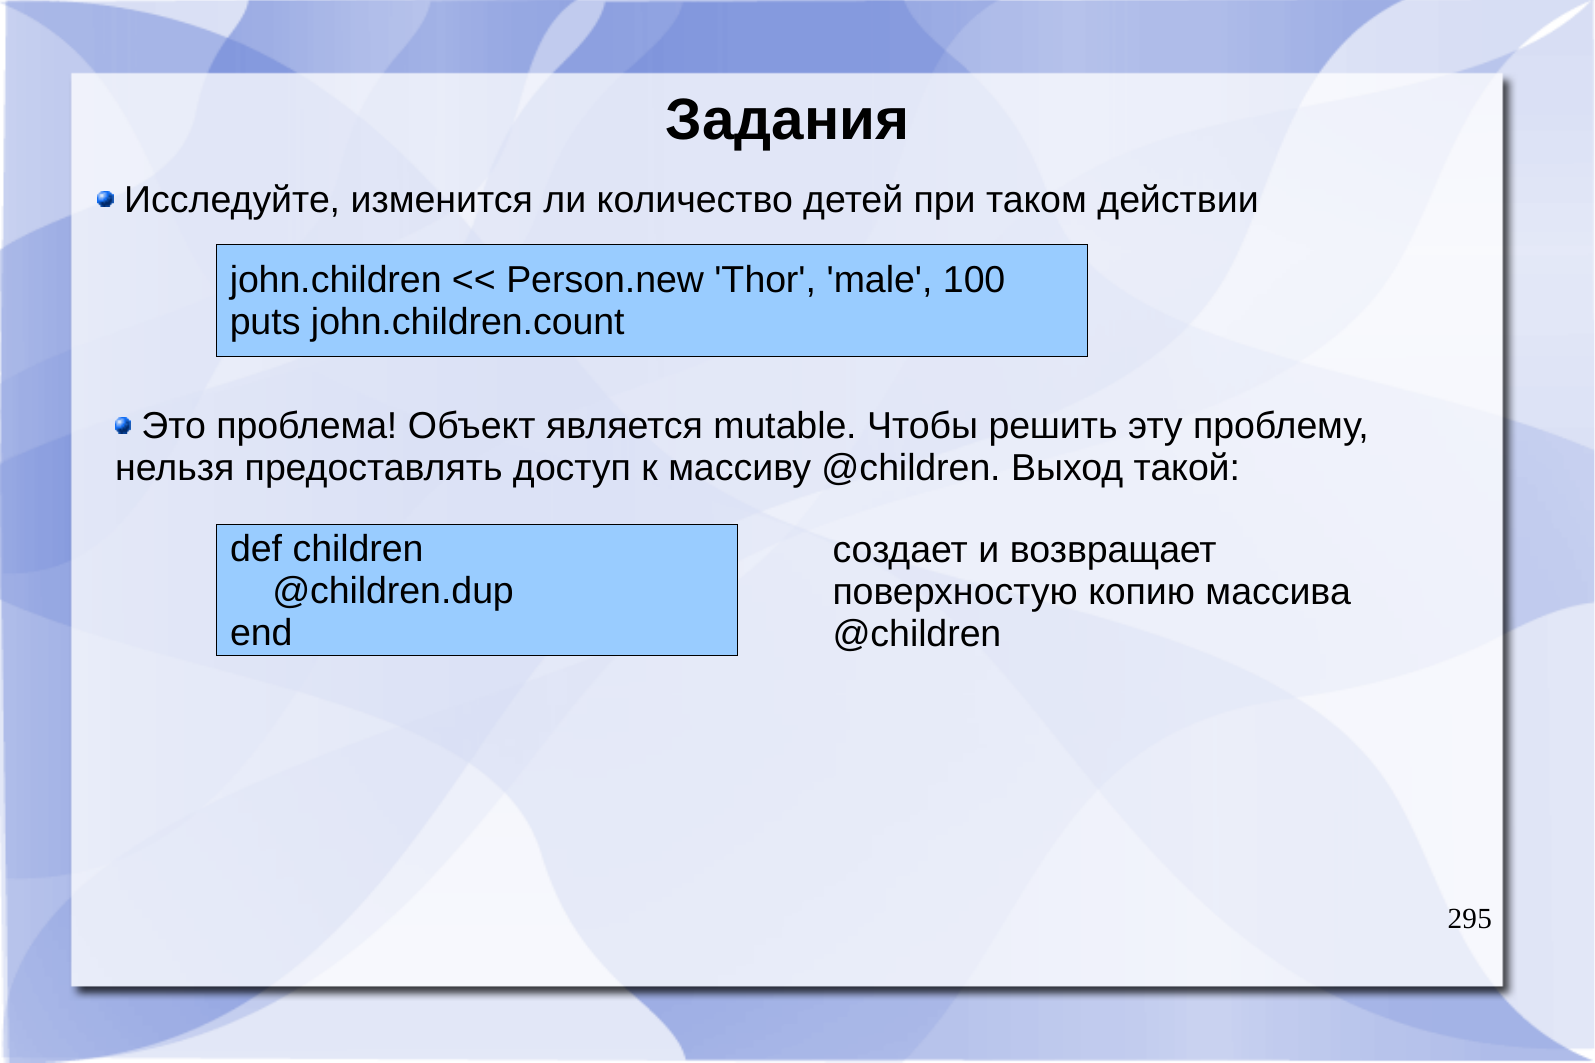

# Задания
 Исследуйте, изменится ли количество детей при таком действии
john.children << Person.new 'Thor', 'male', 100
puts john.children.count
 Это проблема! Объект является mutable. Чтобы решить эту проблему, нельзя предоставлять доступ к массиву @children. Выход такой:
создает и возвращает поверхностую копию массива @children
def children
 @children.dup
end
295